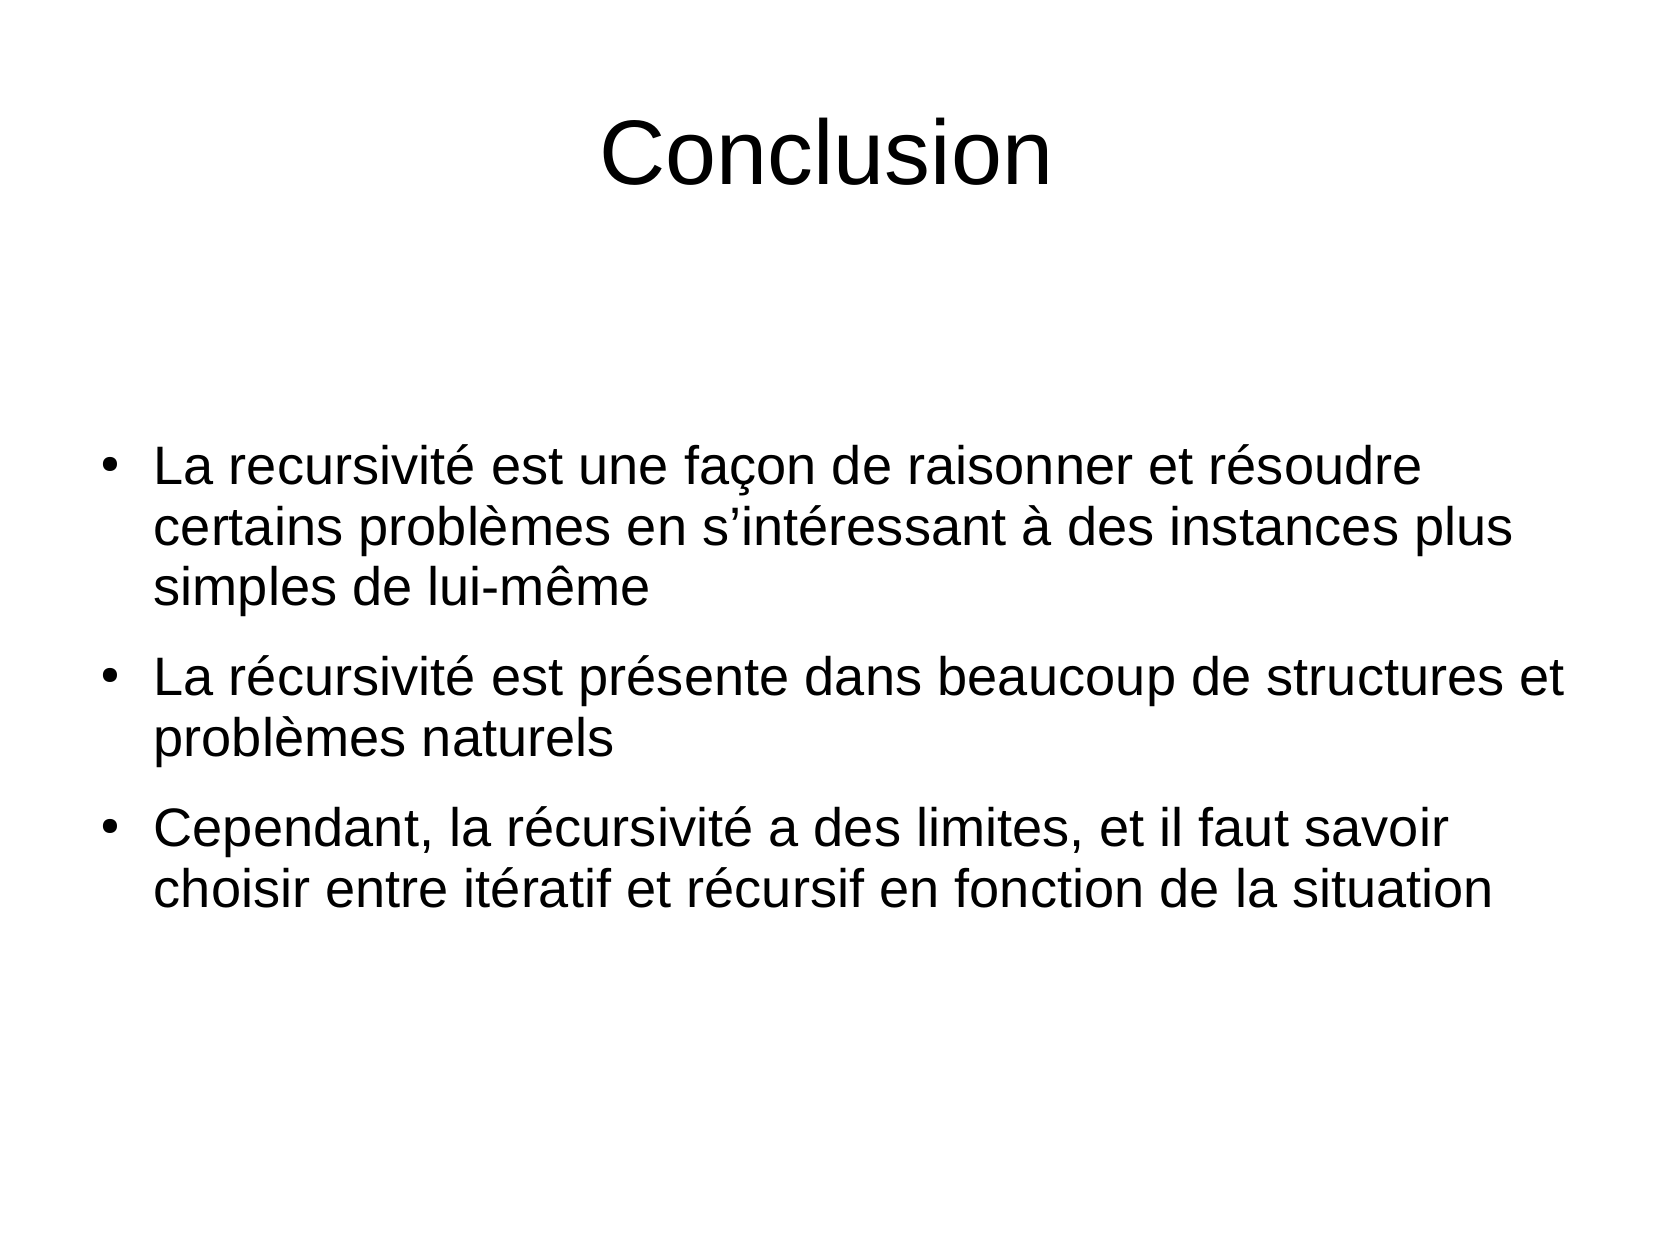

# Conclusion
La recursivité est une façon de raisonner et résoudre certains problèmes en s’intéressant à des instances plus simples de lui-même
La récursivité est présente dans beaucoup de structures et problèmes naturels
Cependant, la récursivité a des limites, et il faut savoir choisir entre itératif et récursif en fonction de la situation